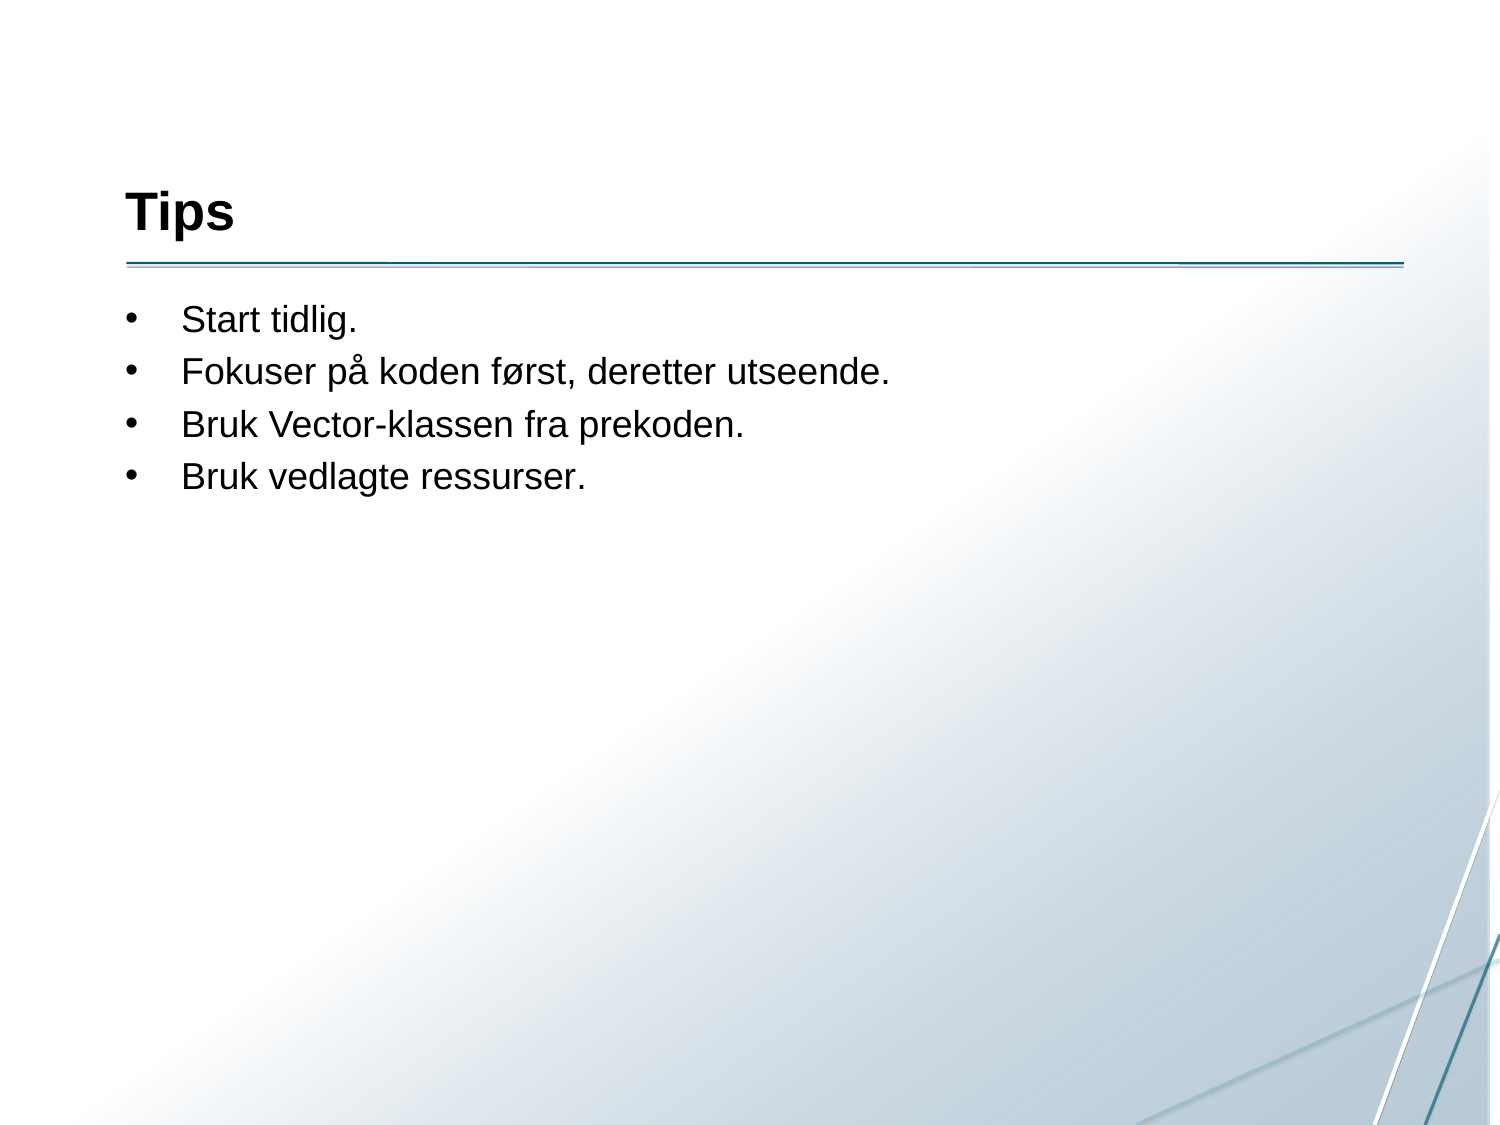

# Tips
Start tidlig.
Fokuser på koden først, deretter utseende.
Bruk Vector-klassen fra prekoden.
Bruk vedlagte ressurser.